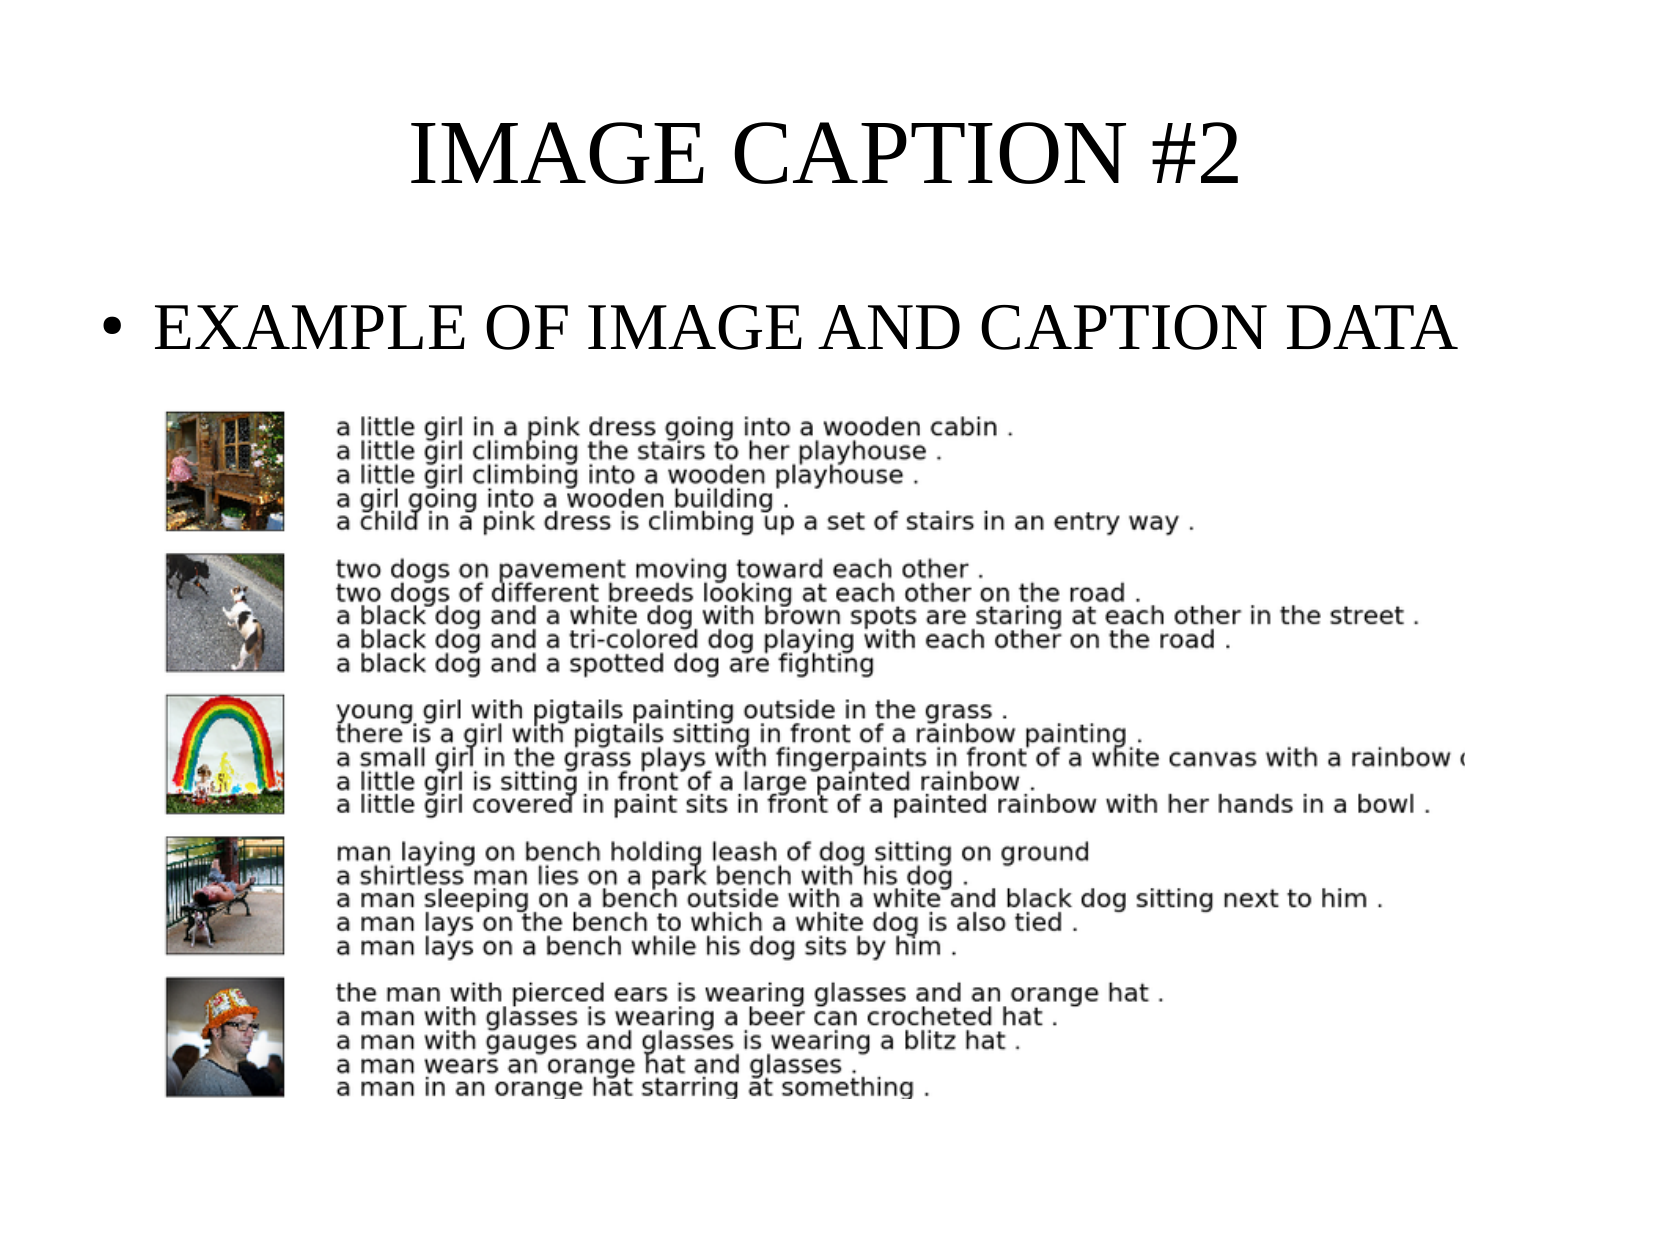

# IMAGE CAPTION #2
EXAMPLE OF IMAGE AND CAPTION DATA